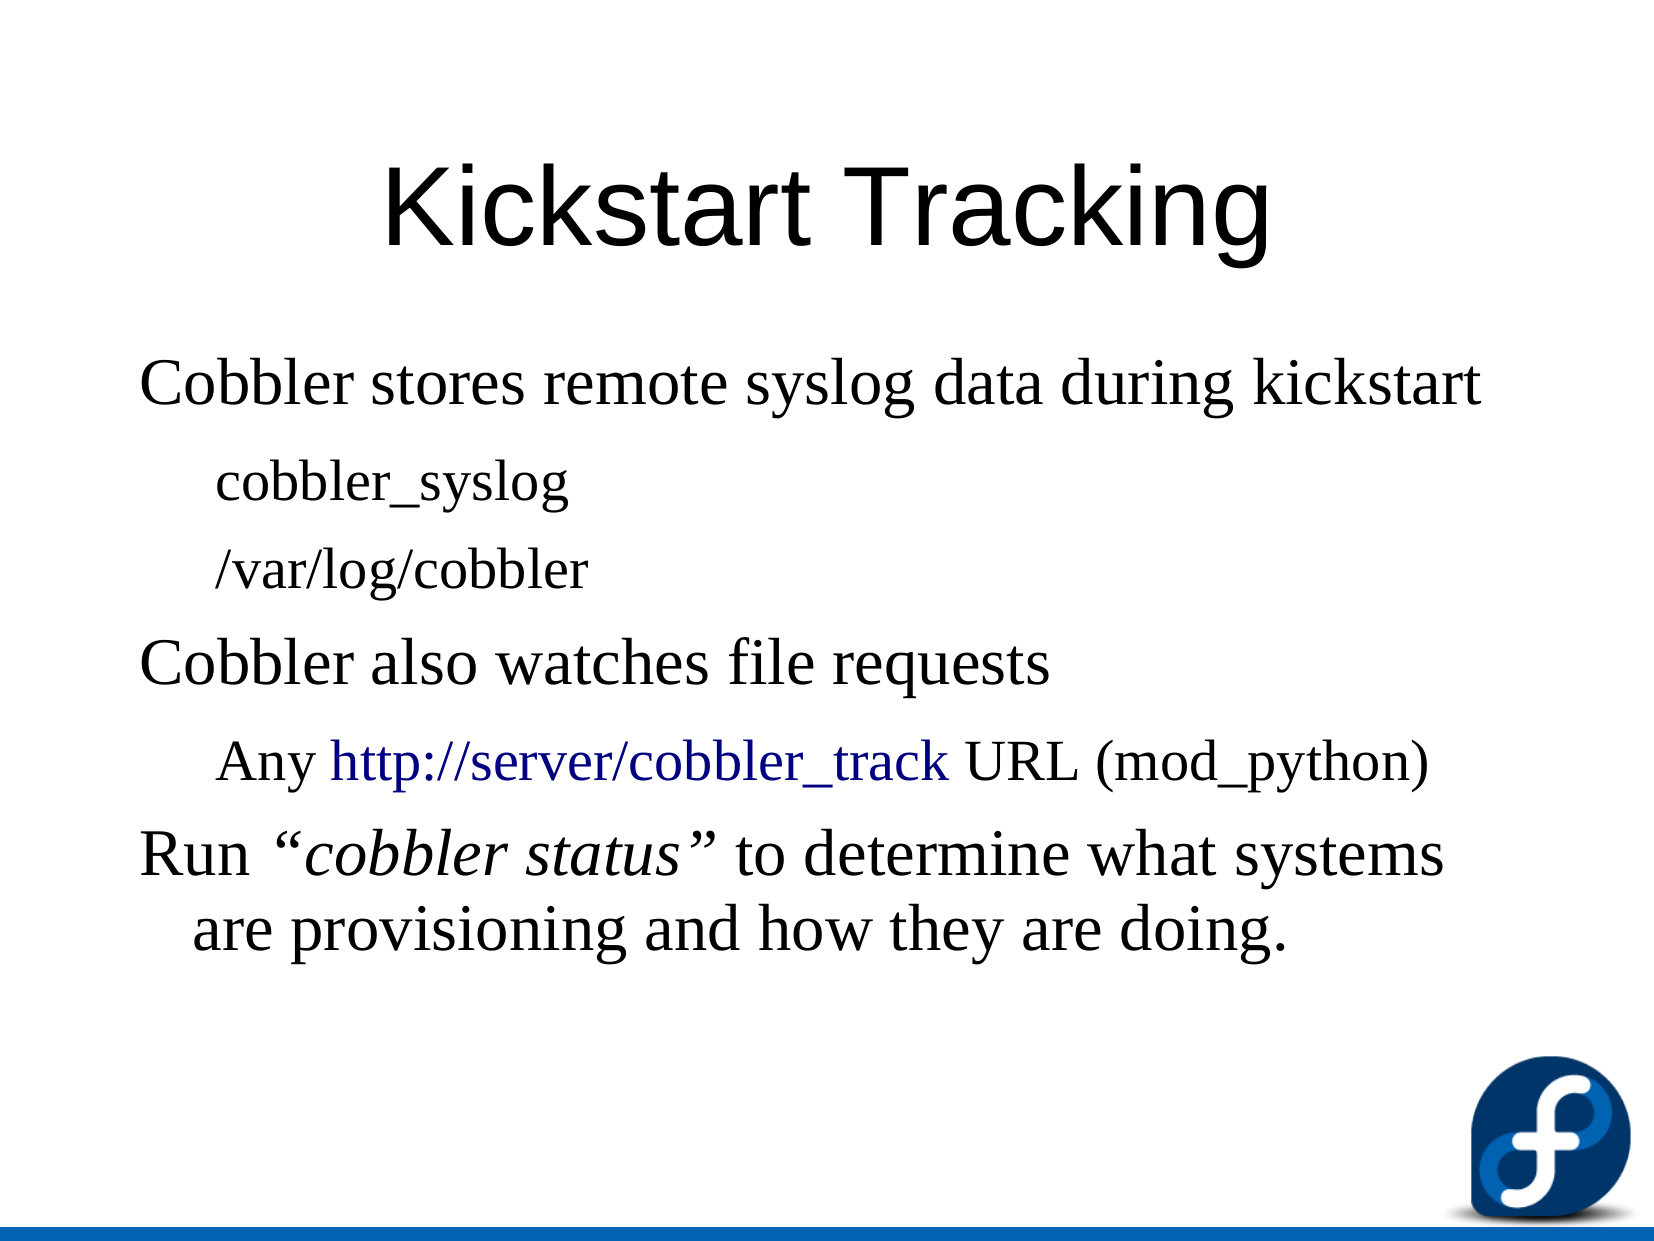

# Kickstart Tracking
Cobbler stores remote syslog data during kickstart
cobbler_syslog
/var/log/cobbler
Cobbler also watches file requests
Any http://server/cobbler_track URL (mod_python)
Run “cobbler status” to determine what systems are provisioning and how they are doing.